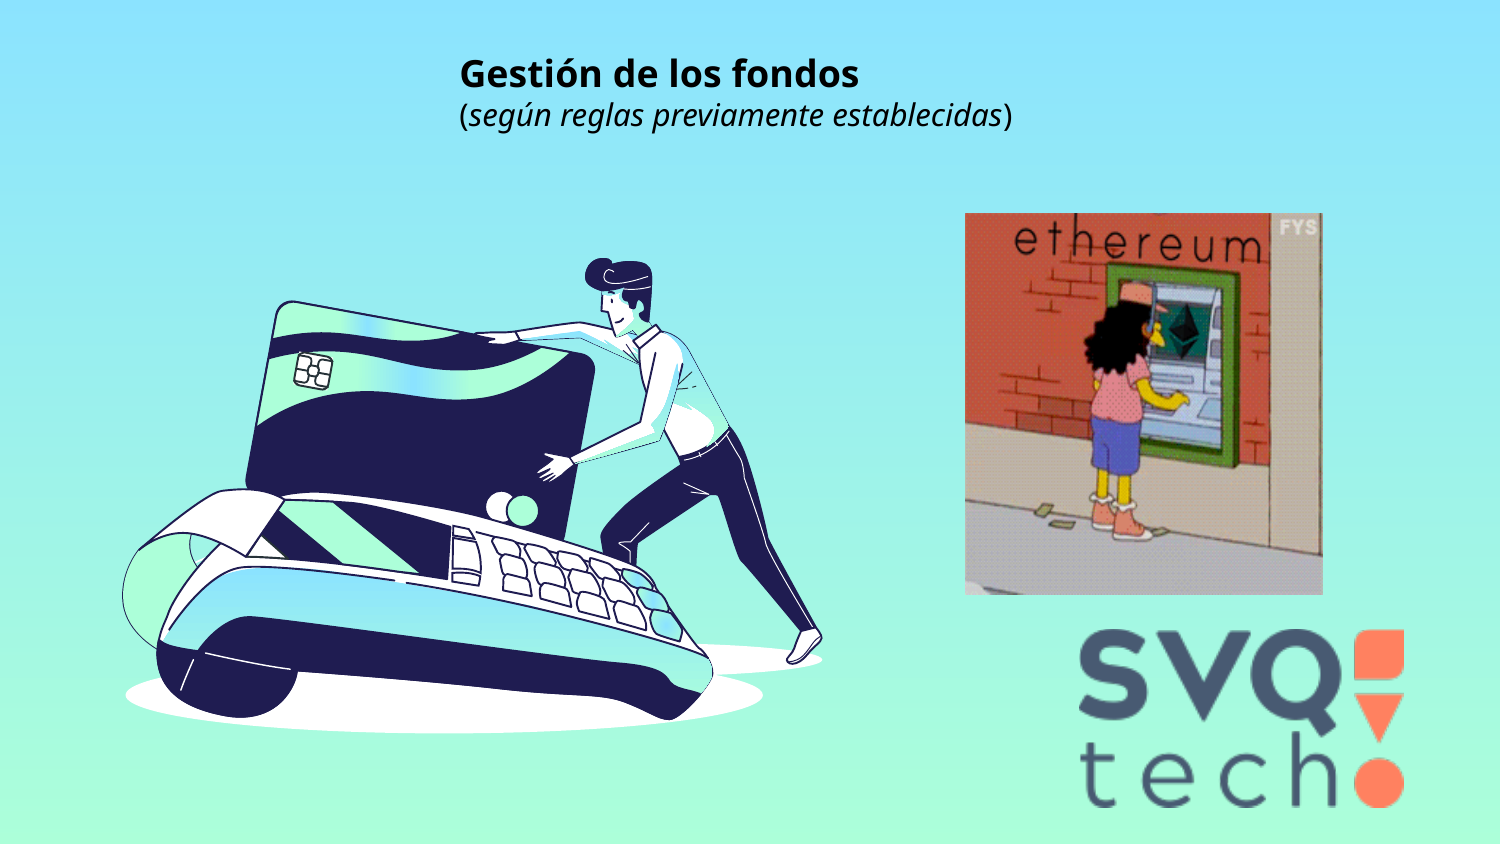

Gestión de los fondos
(según reglas previamente establecidas)